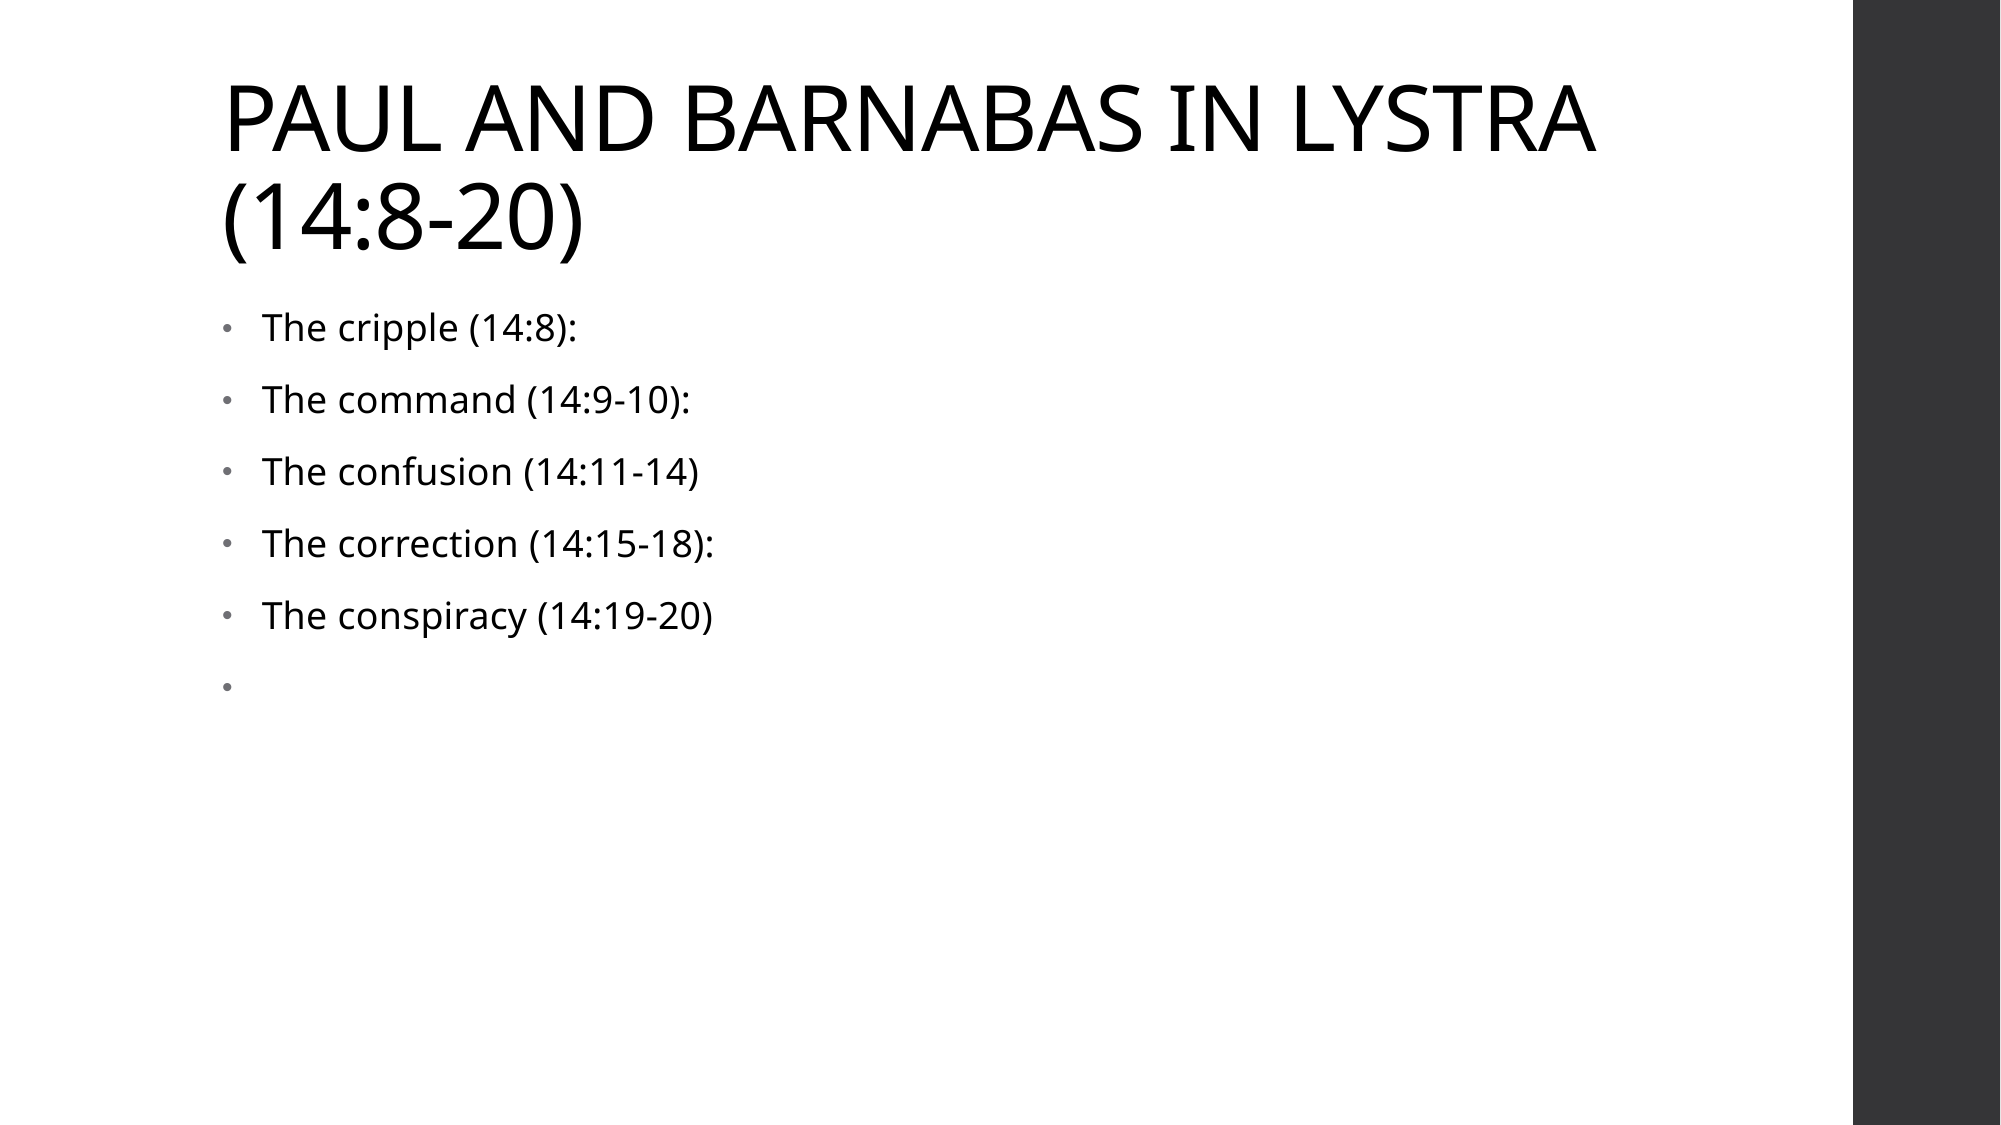

# PAUL AND BARNABAS IN LYSTRA (14:8-20)
 The cripple (14:8):
 The command (14:9-10):
 The confusion (14:11-14)
 The correction (14:15-18):
 The conspiracy (14:19-20)